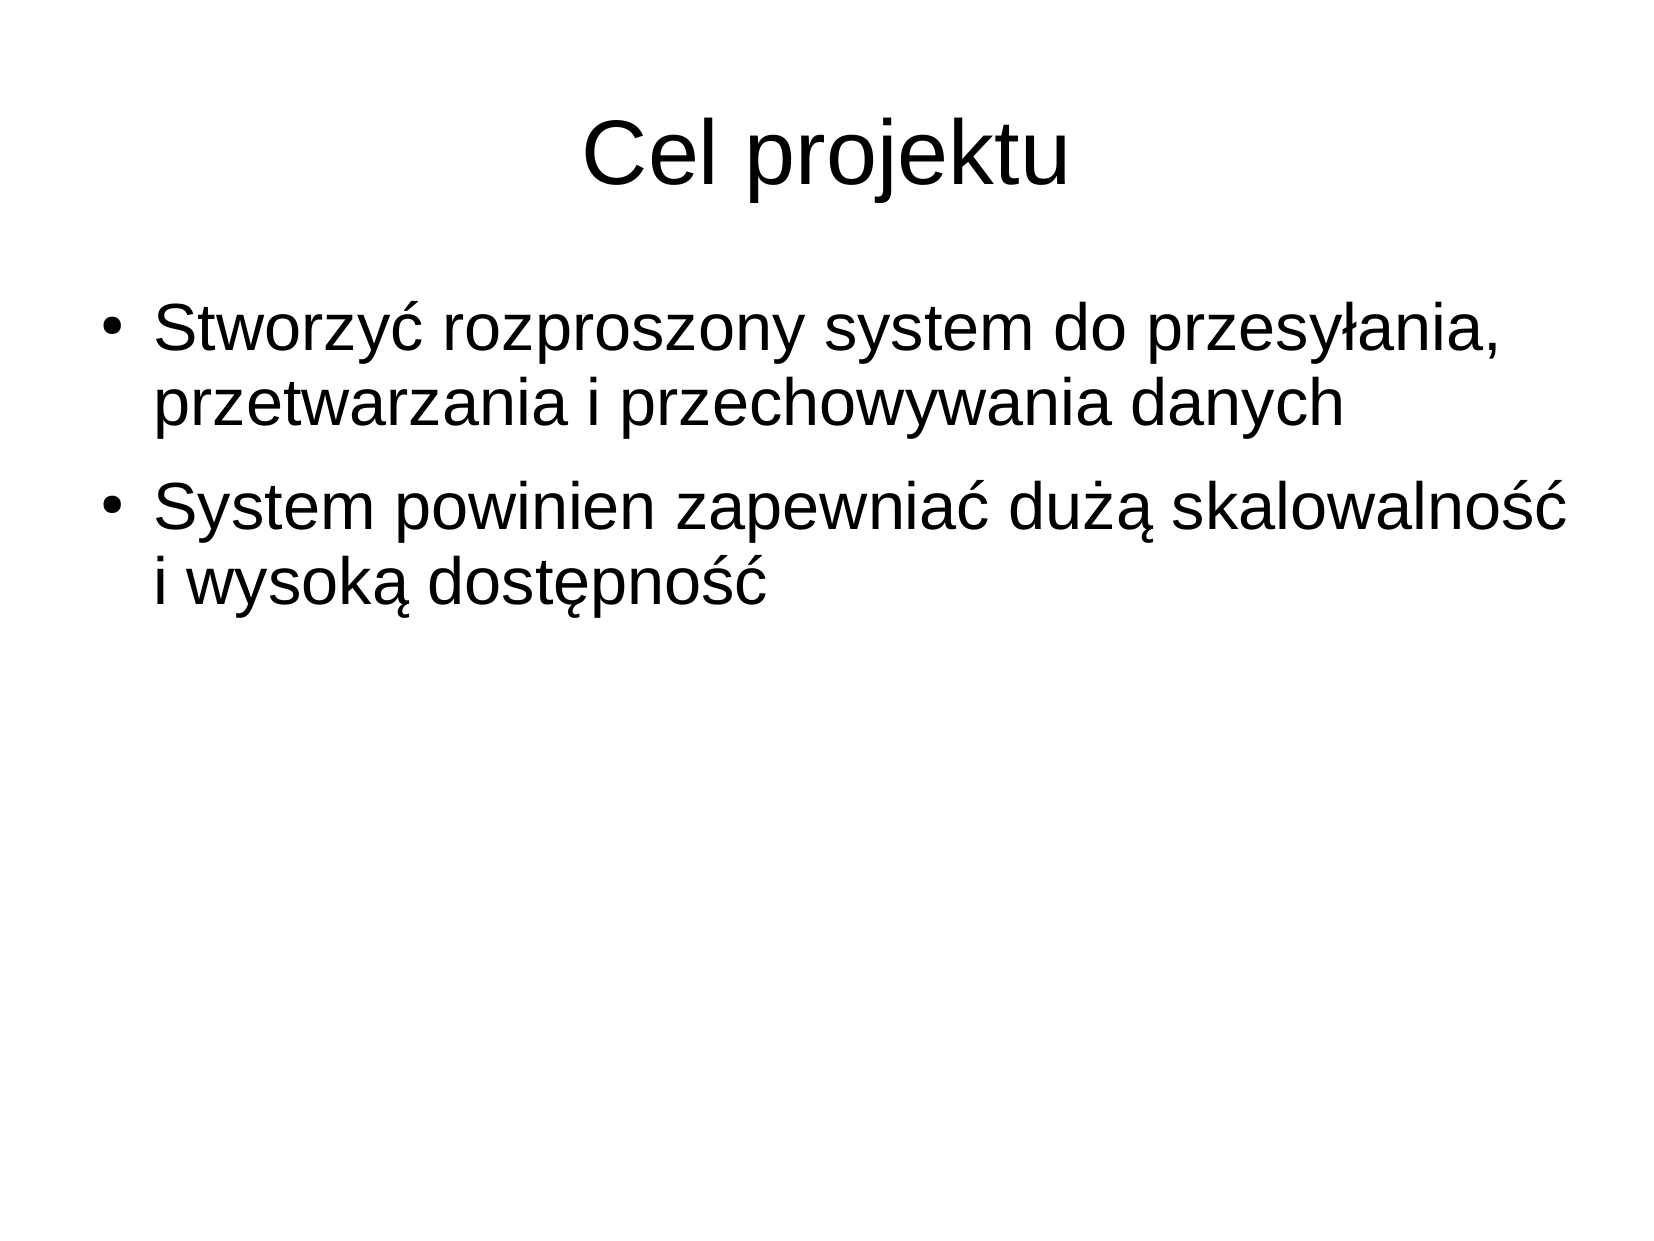

# Cel projektu
Stworzyć rozproszony system do przesyłania, przetwarzania i przechowywania danych
System powinien zapewniać dużą skalowalność i wysoką dostępność